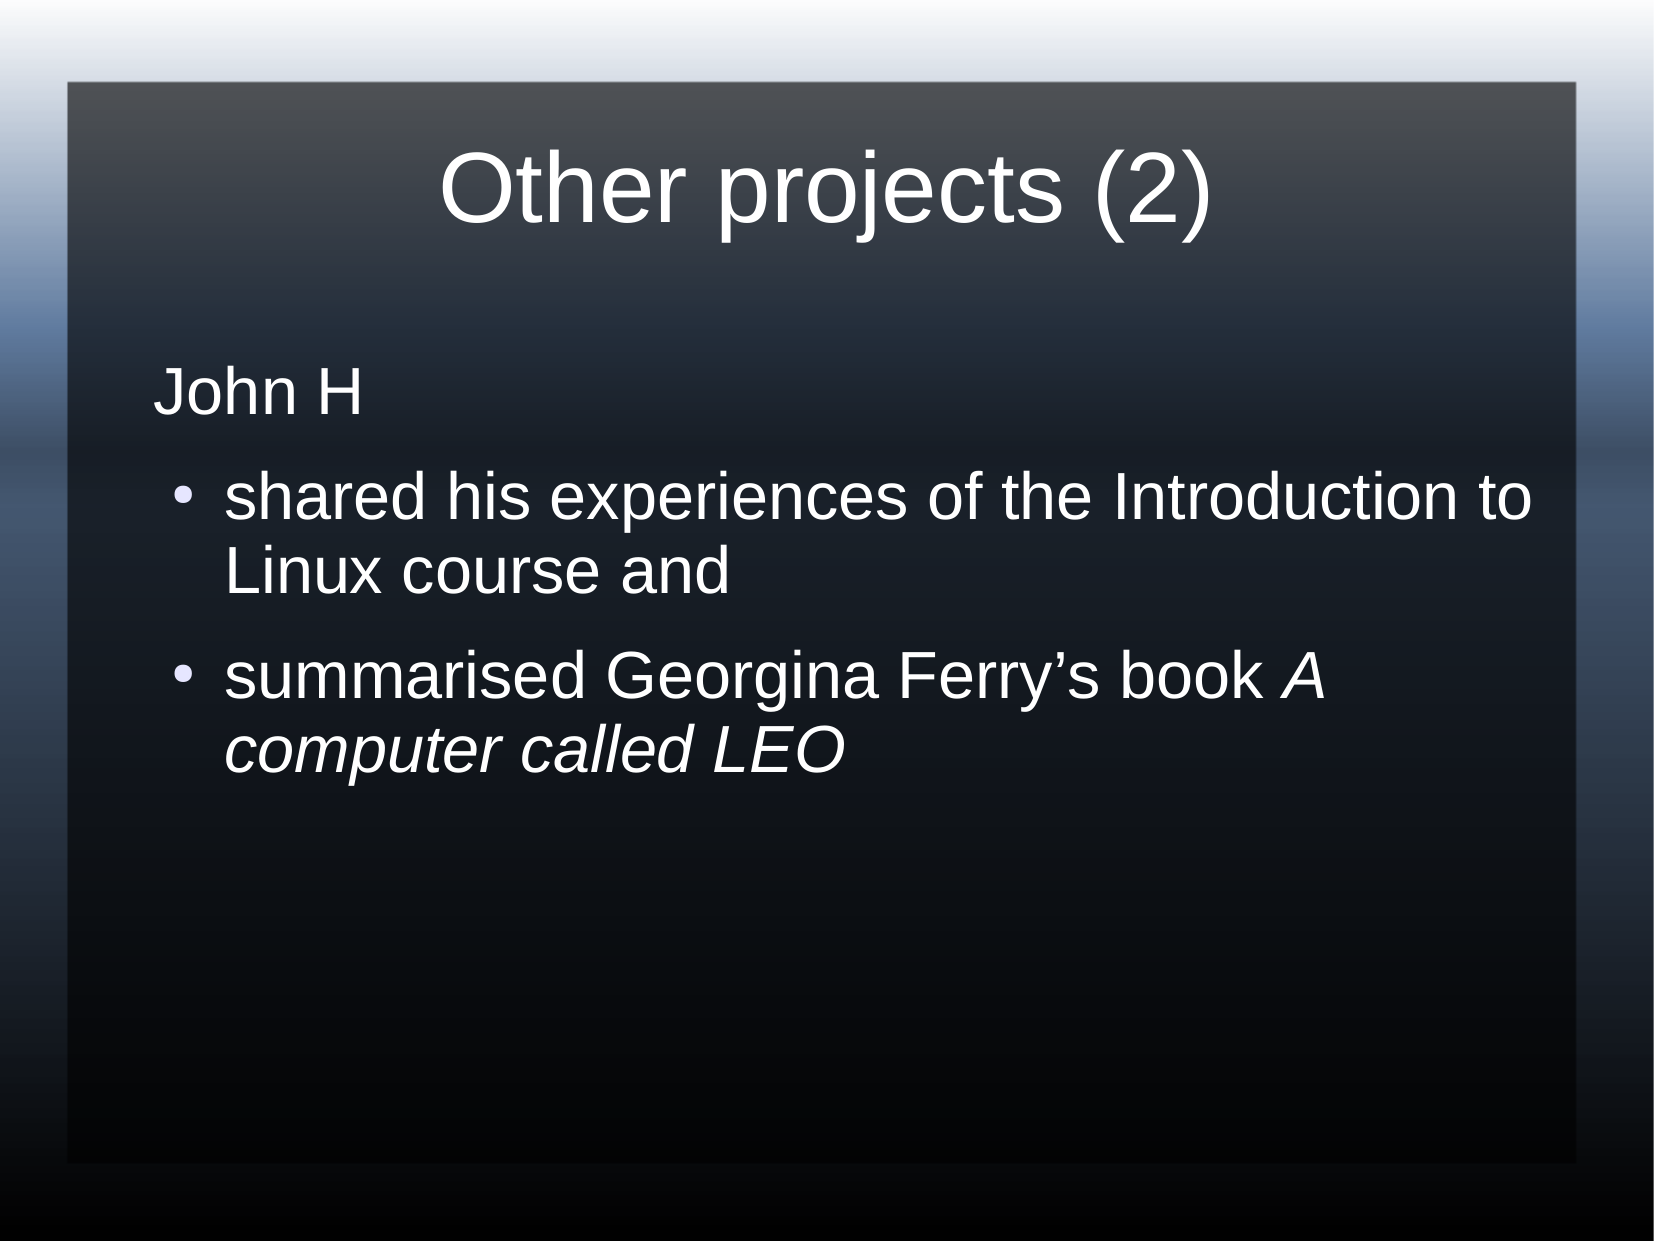

# Other projects (2)
John H
shared his experiences of the Introduction to Linux course and
summarised Georgina Ferry’s book A computer called LEO